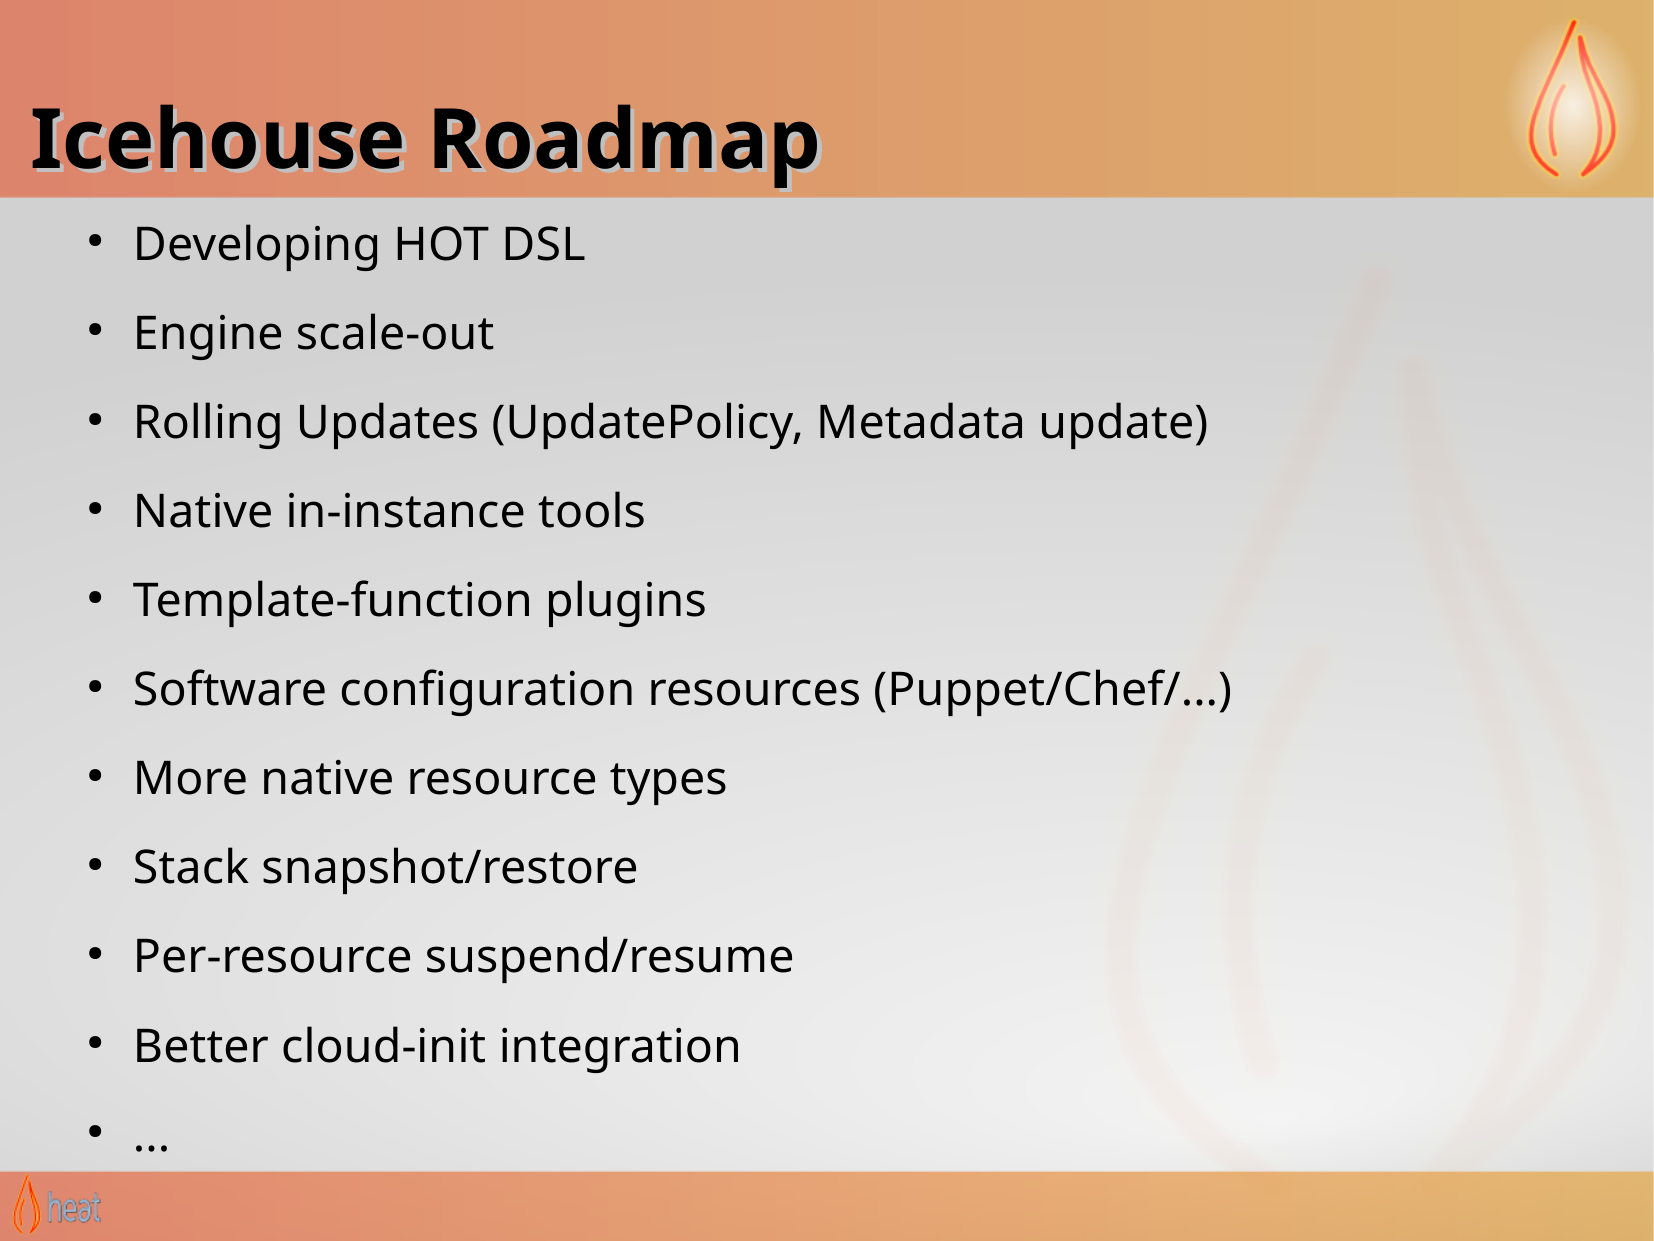

# Icehouse Roadmap
Developing HOT DSL
Engine scale-out
Rolling Updates (UpdatePolicy, Metadata update)
Native in-instance tools
Template-function plugins
Software configuration resources (Puppet/Chef/...)
More native resource types
Stack snapshot/restore
Per-resource suspend/resume
Better cloud-init integration
...